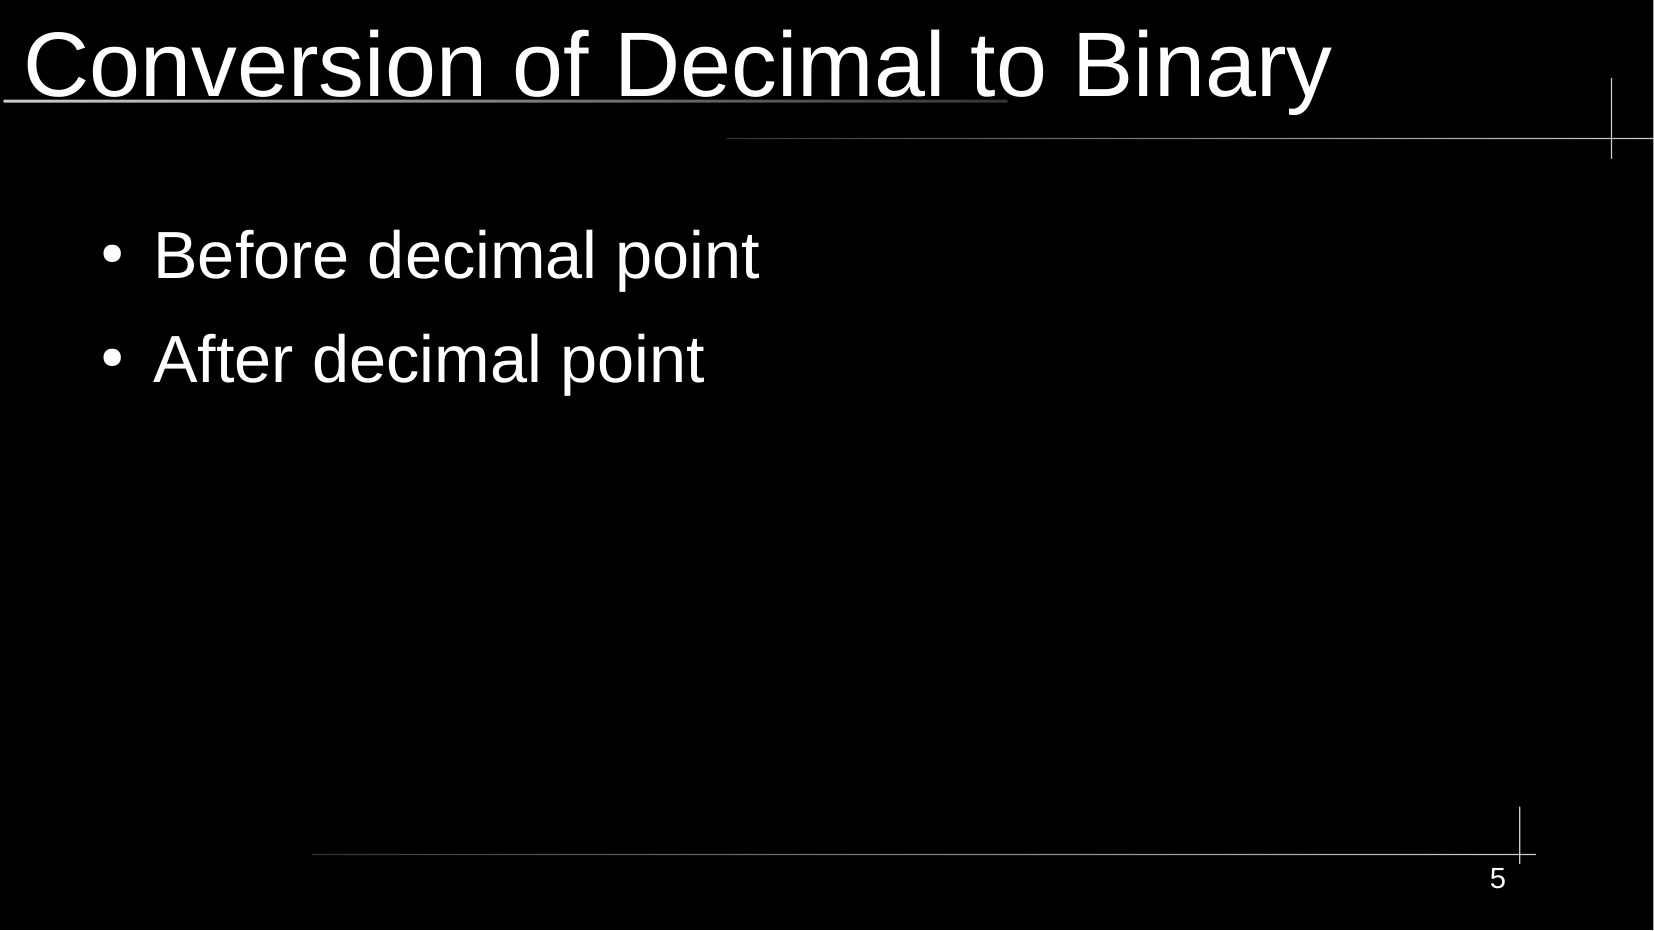

# Conversion of Decimal to Binary
Before decimal point
After decimal point
5